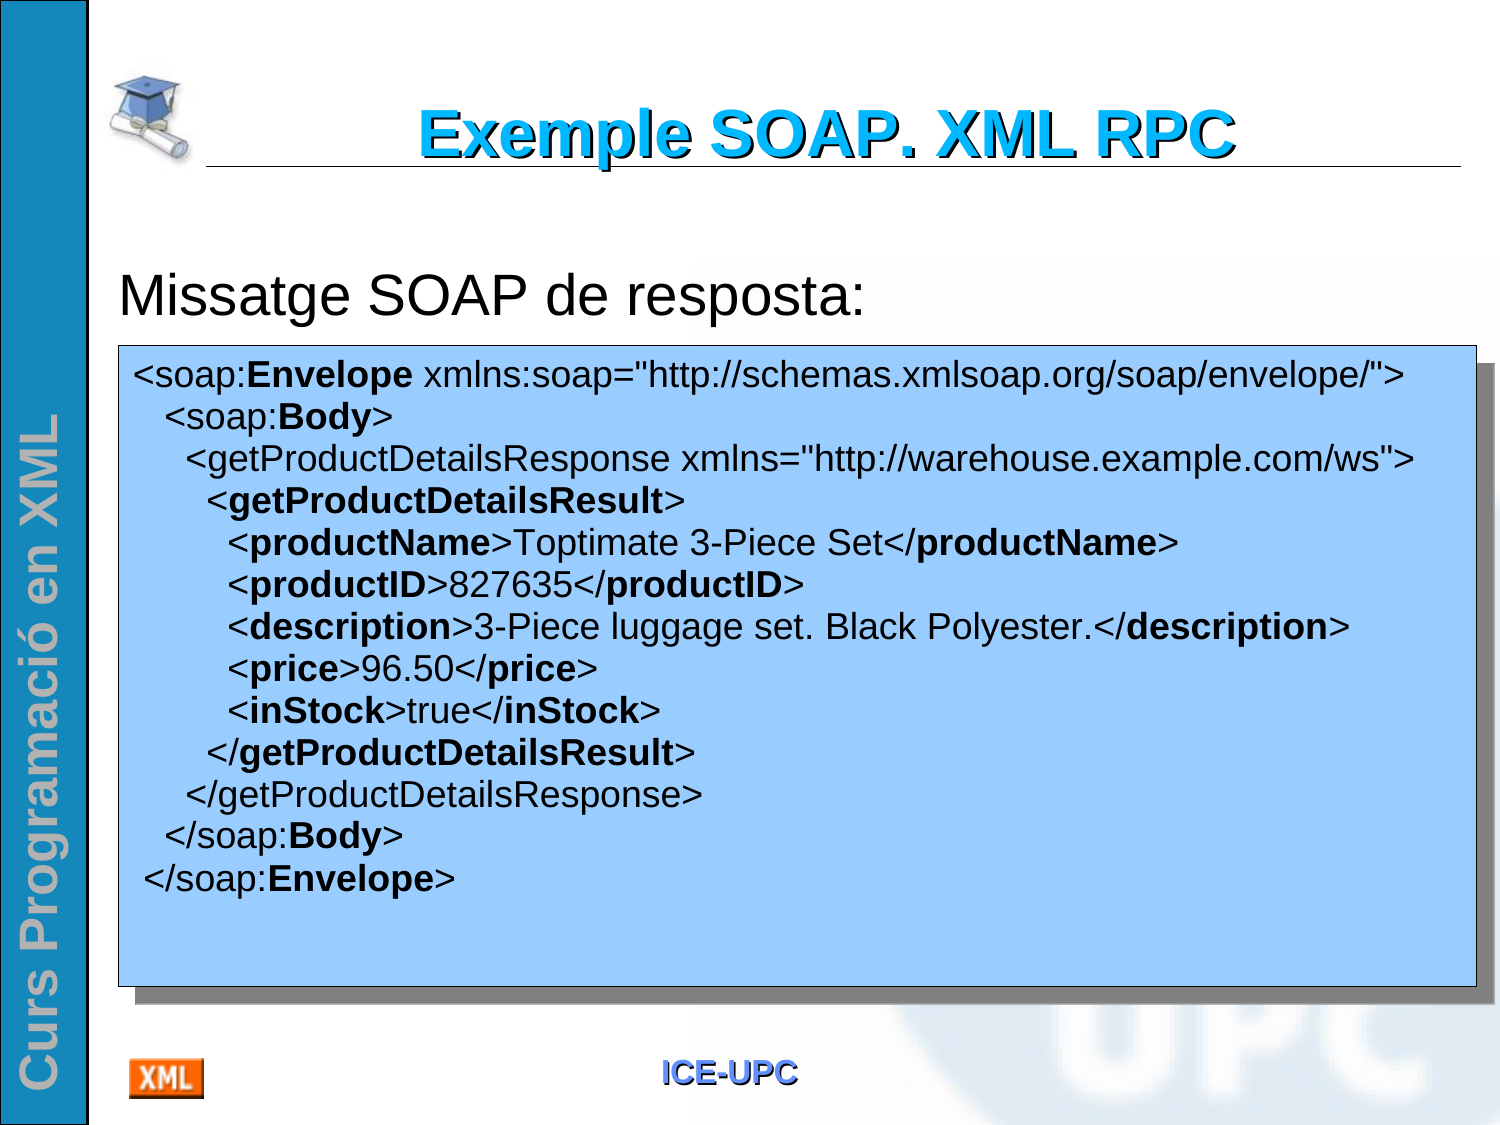

# Exemple SOAP. XML RPC
Missatge SOAP de resposta:
<soap:Envelope xmlns:soap="http://schemas.xmlsoap.org/soap/envelope/">
 <soap:Body>
 <getProductDetailsResponse xmlns="http://warehouse.example.com/ws">
 <getProductDetailsResult>
 <productName>Toptimate 3-Piece Set</productName>
 <productID>827635</productID>
 <description>3-Piece luggage set. Black Polyester.</description>
 <price>96.50</price>
 <inStock>true</inStock>
 </getProductDetailsResult>
 </getProductDetailsResponse>
 </soap:Body>
 </soap:Envelope>